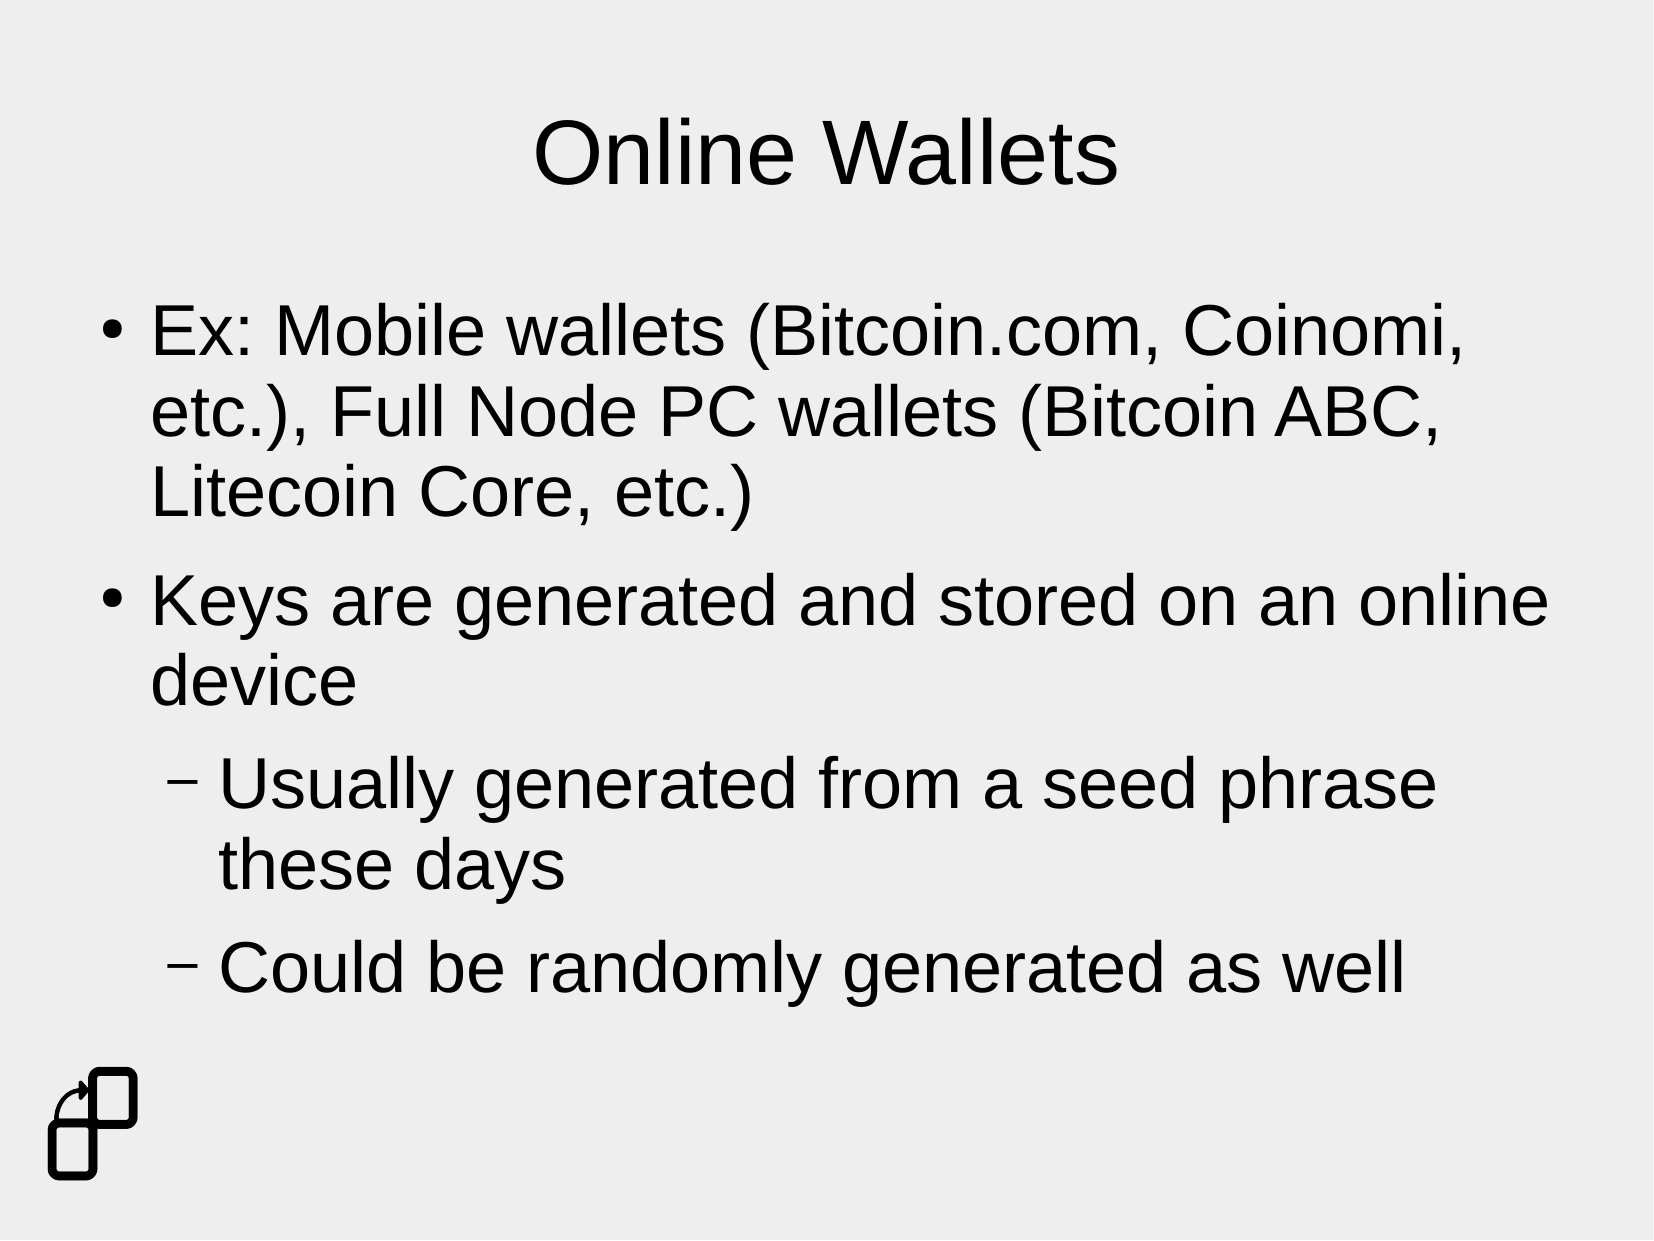

# Online Wallets
Ex: Mobile wallets (Bitcoin.com, Coinomi, etc.), Full Node PC wallets (Bitcoin ABC, Litecoin Core, etc.)
Keys are generated and stored on an online device
Usually generated from a seed phrase these days
Could be randomly generated as well